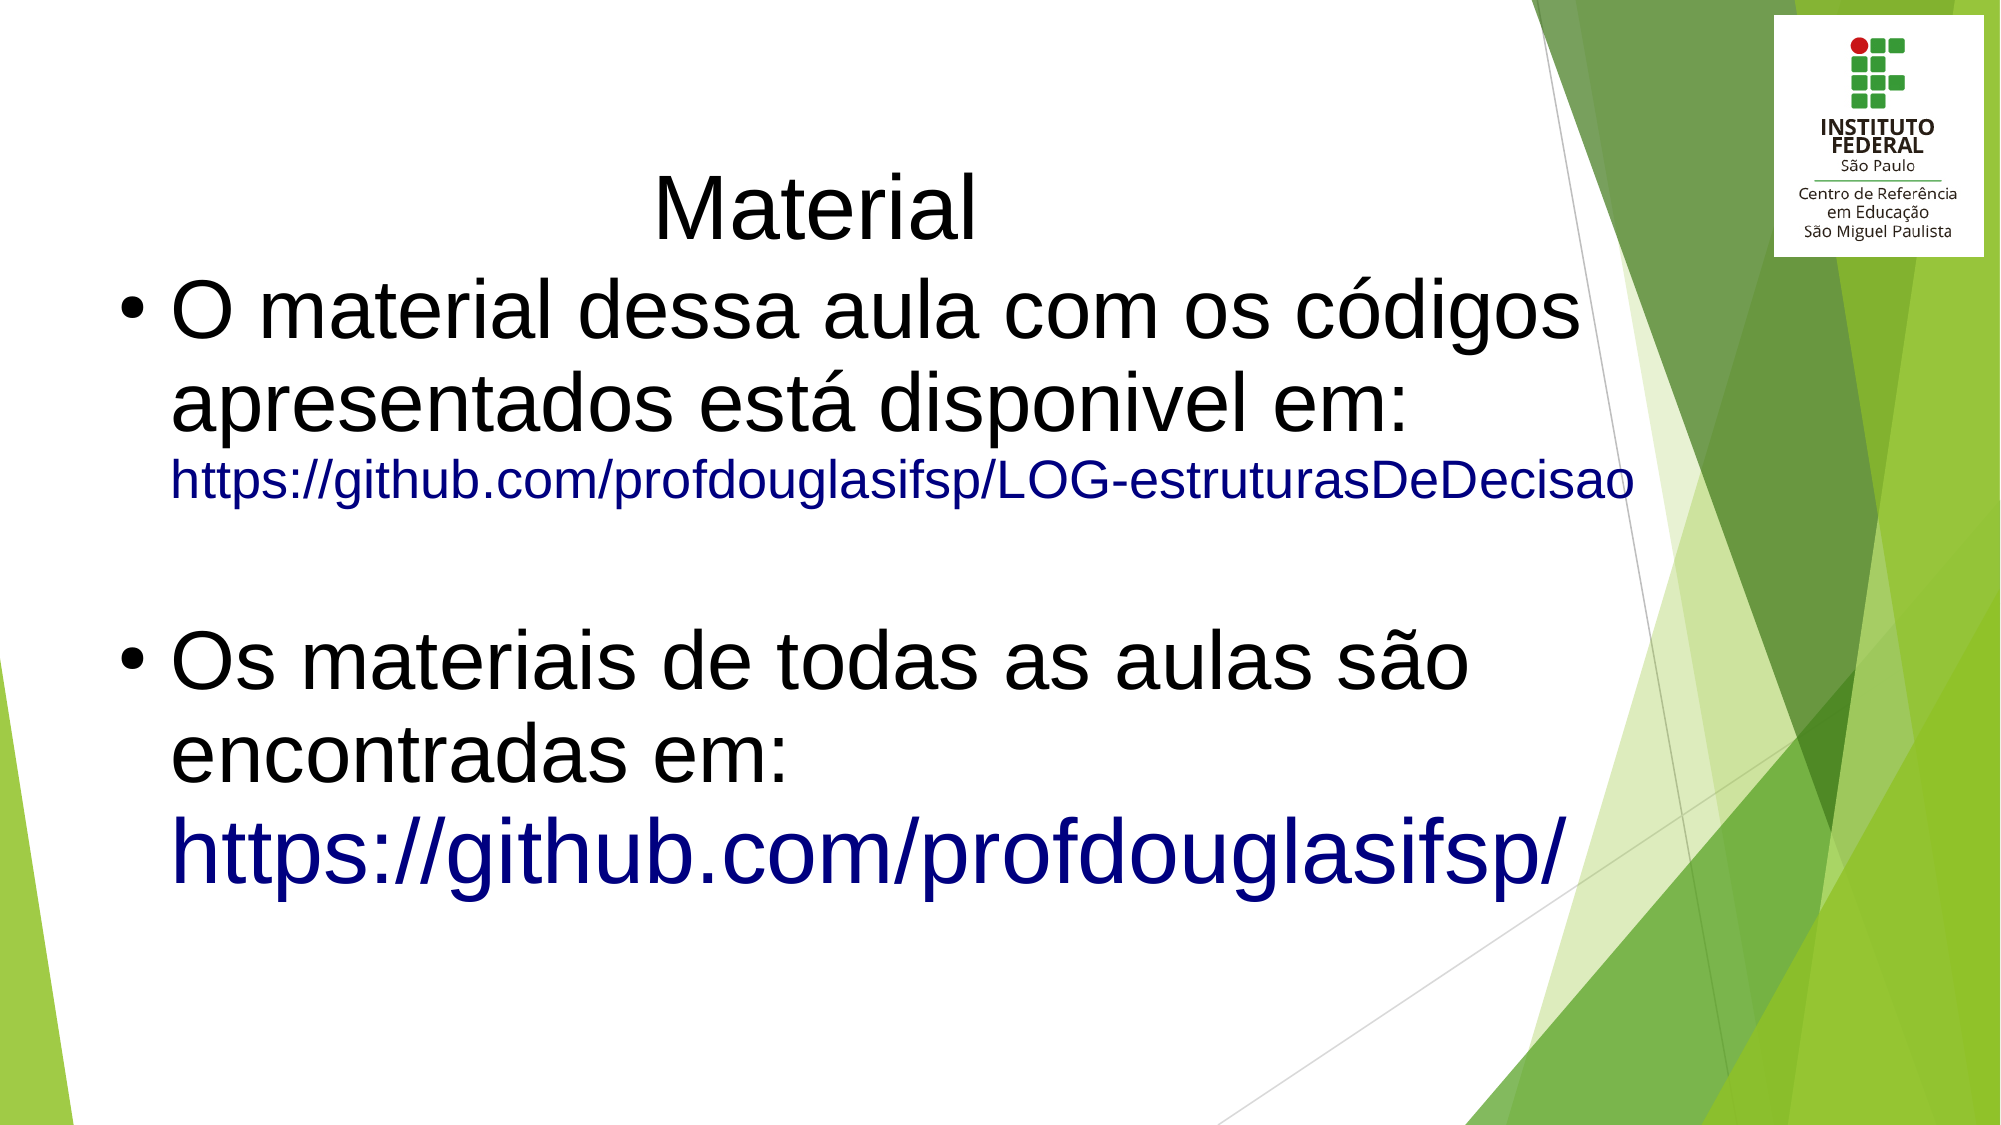

# Material
O material dessa aula com os códigos apresentados está disponivel em:
https://github.com/profdouglasifsp/LOG-estruturasDeDecisao
Os materiais de todas as aulas são
encontradas em:
https://github.com/profdouglasifsp/